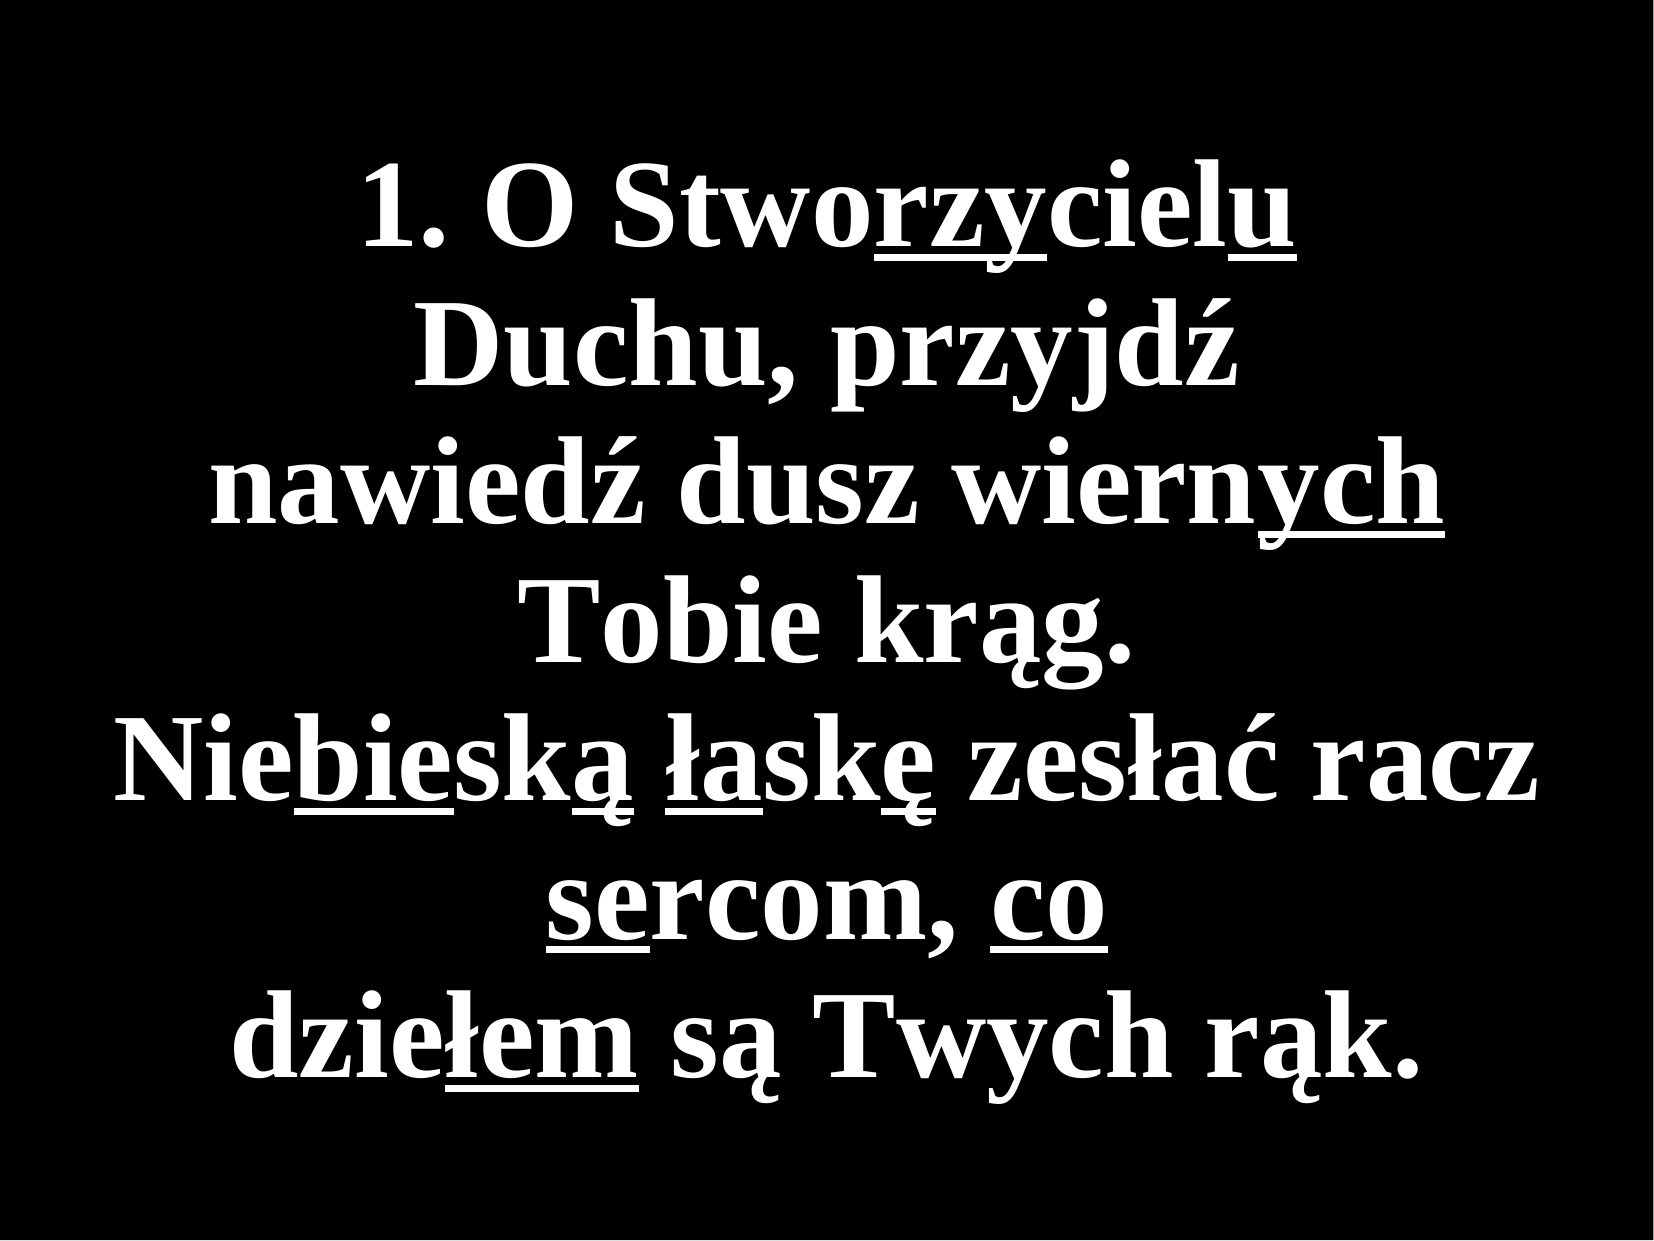

# 1. O Stworzycielu Duchu, przyjdź nawiedź dusz wiernych Tobie krąg. Niebieską łaskę zesłać racz sercom, co dziełem są Twych rąk.